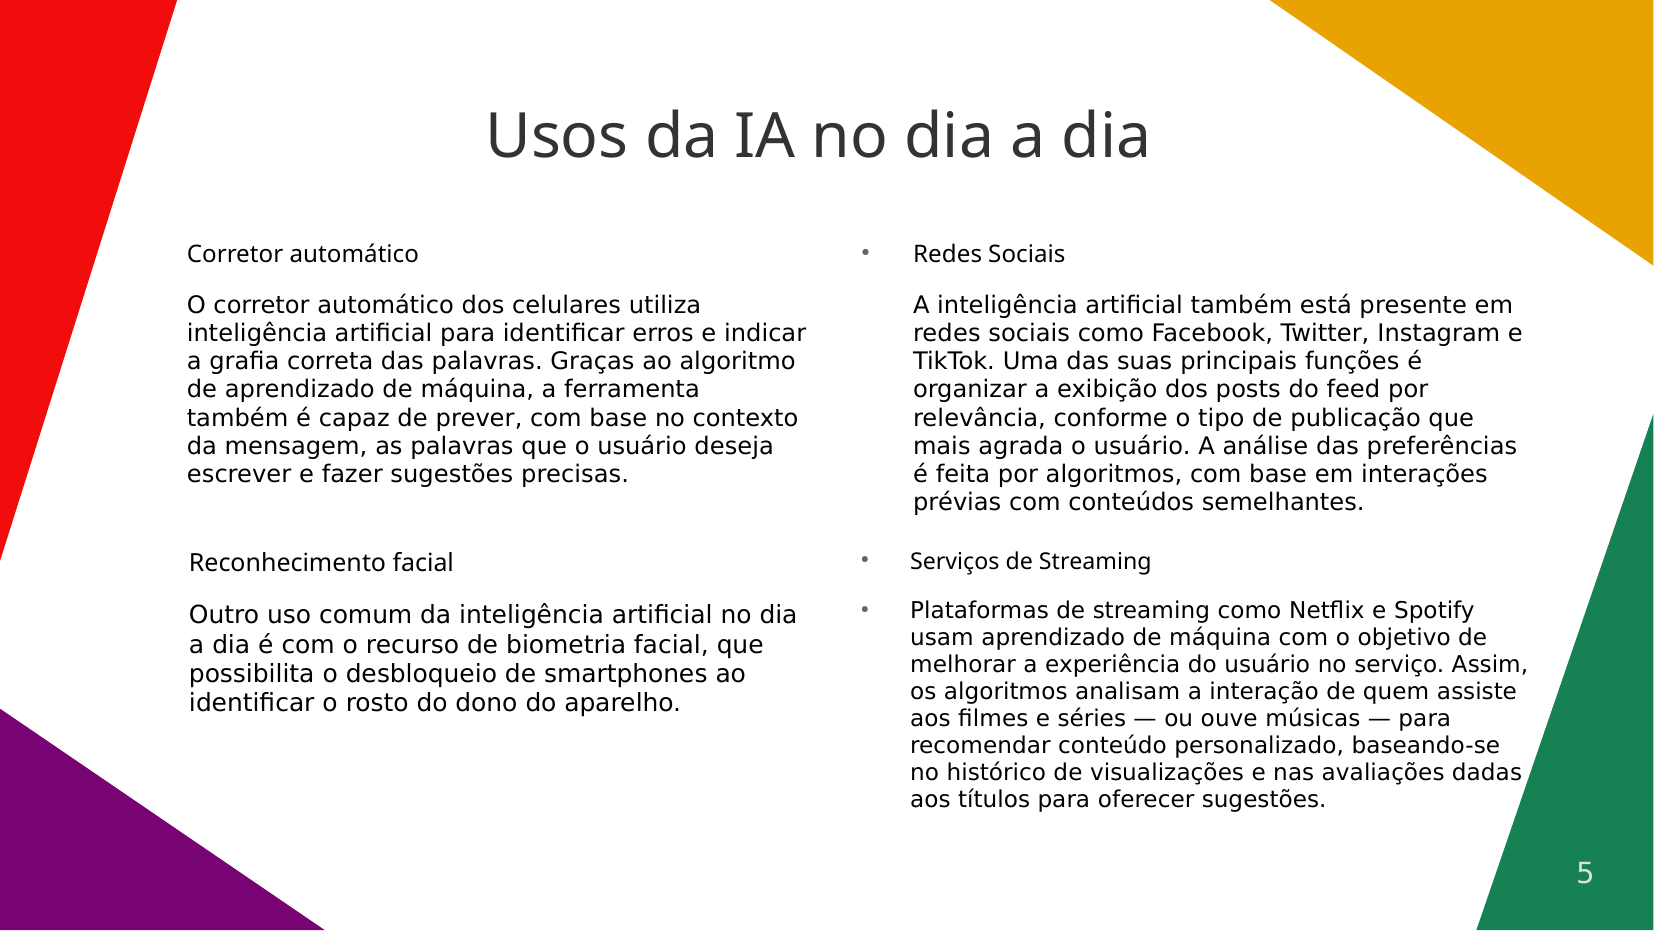

# Usos da IA no dia a dia
Corretor automático
O corretor automático dos celulares utiliza inteligência artificial para identificar erros e indicar a grafia correta das palavras. Graças ao algoritmo de aprendizado de máquina, a ferramenta também é capaz de prever, com base no contexto da mensagem, as palavras que o usuário deseja escrever e fazer sugestões precisas.
Redes Sociais
A inteligência artificial também está presente em redes sociais como Facebook, Twitter, Instagram e TikTok. Uma das suas principais funções é organizar a exibição dos posts do feed por relevância, conforme o tipo de publicação que mais agrada o usuário. A análise das preferências é feita por algoritmos, com base em interações prévias com conteúdos semelhantes.
Reconhecimento facial
Outro uso comum da inteligência artificial no dia a dia é com o recurso de biometria facial, que possibilita o desbloqueio de smartphones ao identificar o rosto do dono do aparelho.
Serviços de Streaming
Plataformas de streaming como Netflix e Spotify usam aprendizado de máquina com o objetivo de melhorar a experiência do usuário no serviço. Assim, os algoritmos analisam a interação de quem assiste aos filmes e séries — ou ouve músicas — para recomendar conteúdo personalizado, baseando-se no histórico de visualizações e nas avaliações dadas aos títulos para oferecer sugestões.
5